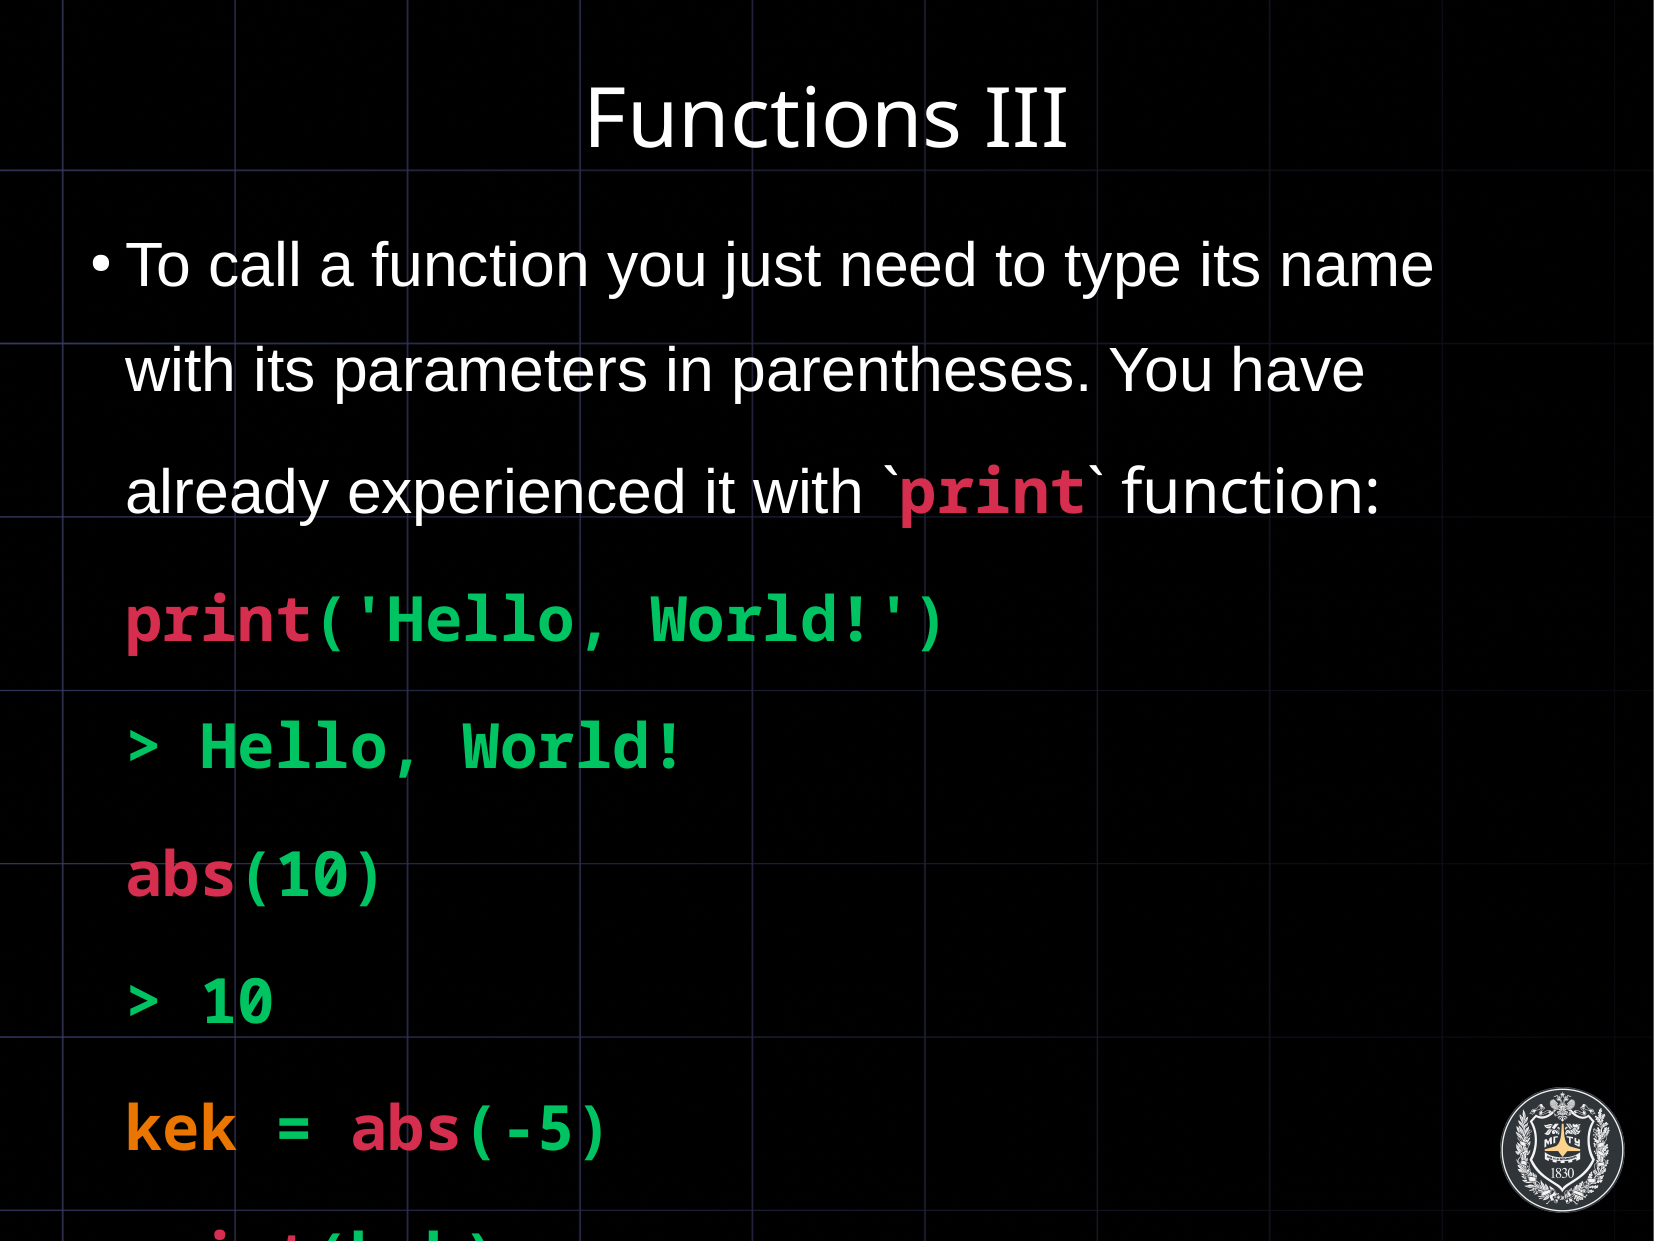

# Functions III
To call a function you just need to type its name with its parameters in parentheses. You have already experienced it with `print` function:
print('Hello, World!')
> Hello, World!
abs(10)
> 10
kek = abs(-5)
print(kek)
> 5